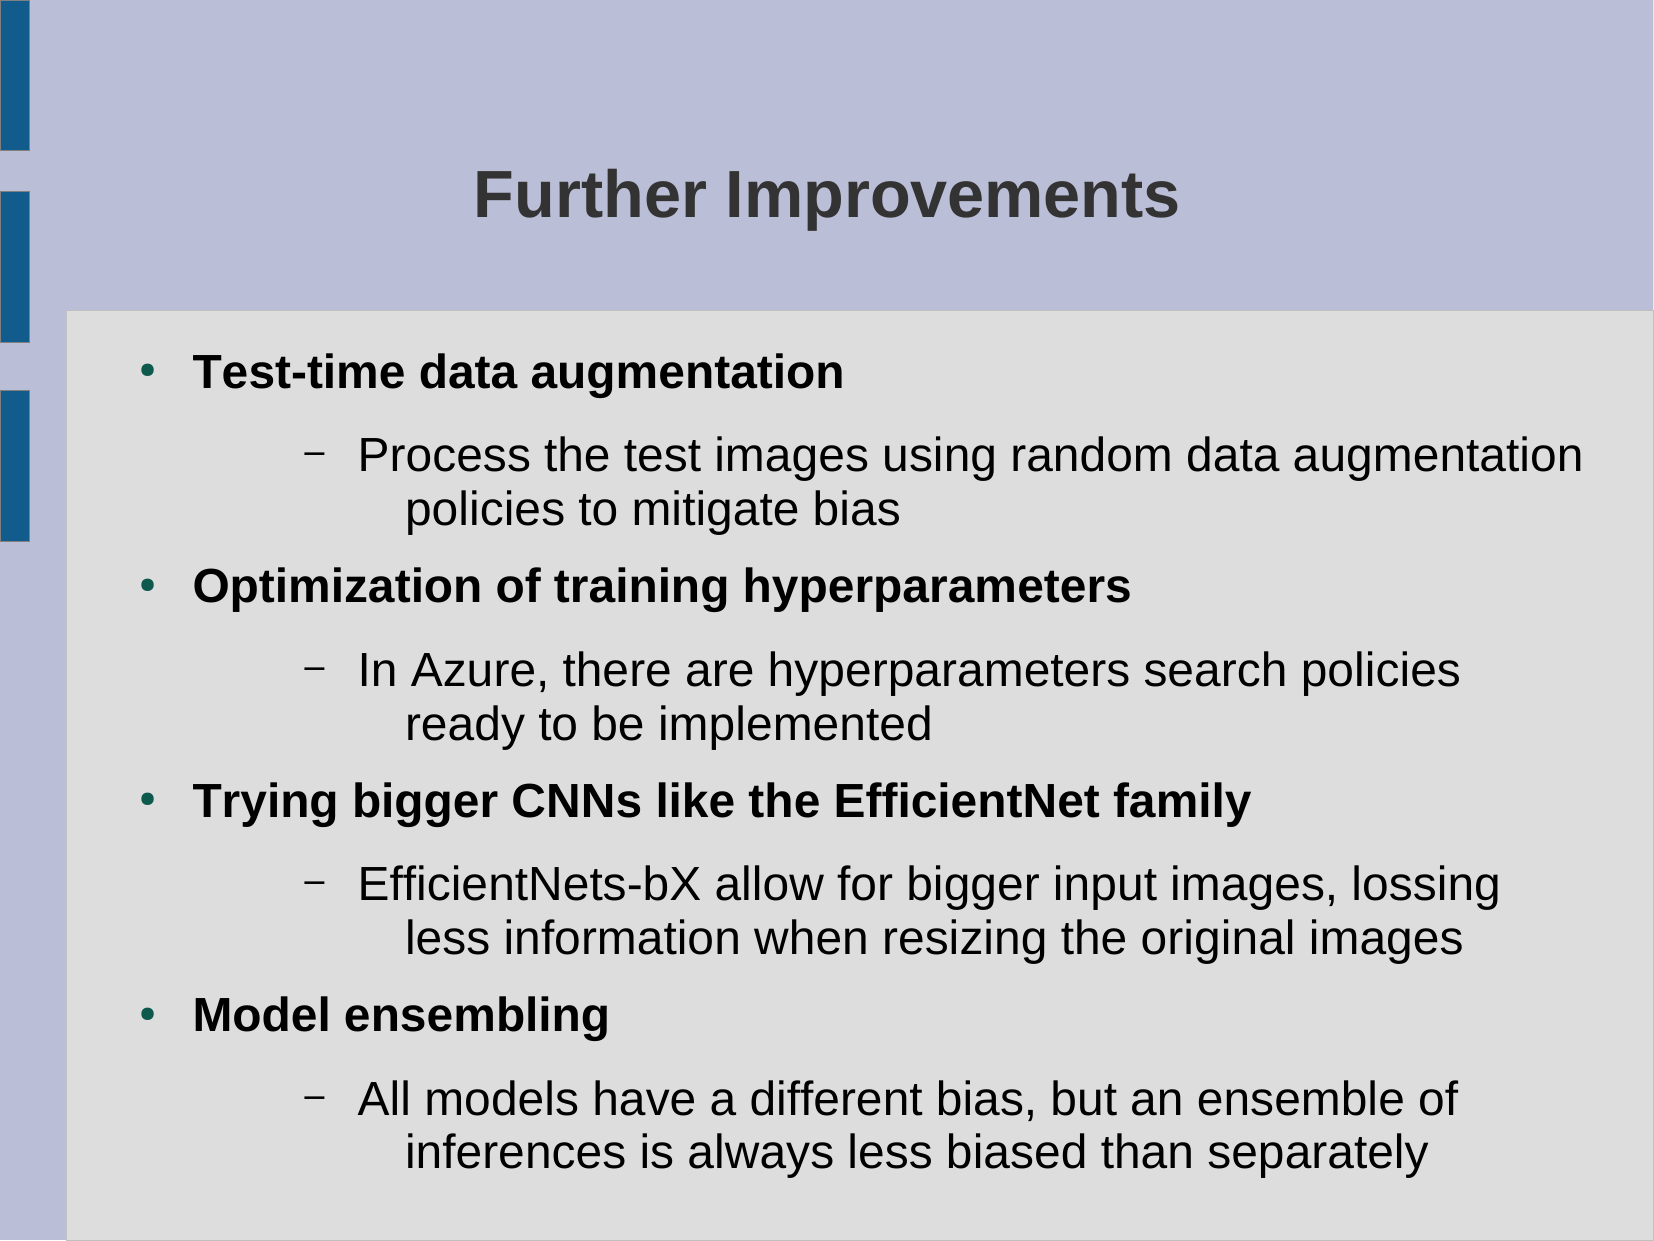

# Further Improvements
Test-time data augmentation
Process the test images using random data augmentation policies to mitigate bias
Optimization of training hyperparameters
In Azure, there are hyperparameters search policies ready to be implemented
Trying bigger CNNs like the EfficientNet family
EfficientNets-bX allow for bigger input images, lossing less information when resizing the original images
Model ensembling
All models have a different bias, but an ensemble of inferences is always less biased than separately